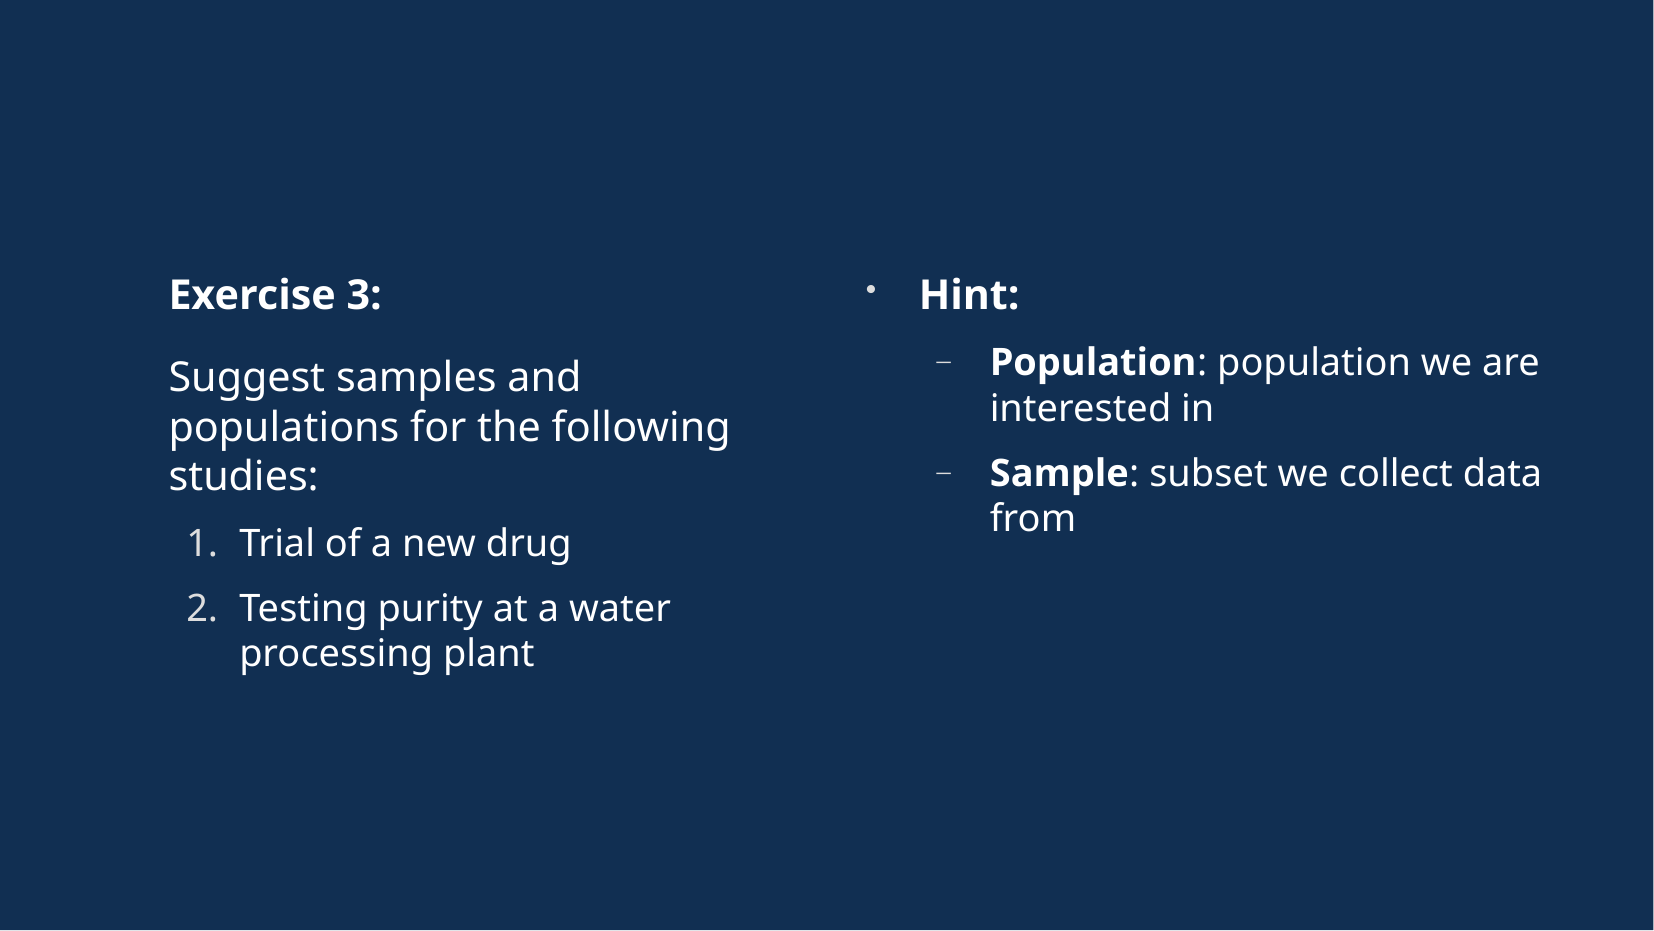

#
Exercise 3:
Suggest samples and populations for the following studies:
Trial of a new drug
Testing purity at a water processing plant
Hint:
Population: population we are interested in
Sample: subset we collect data from